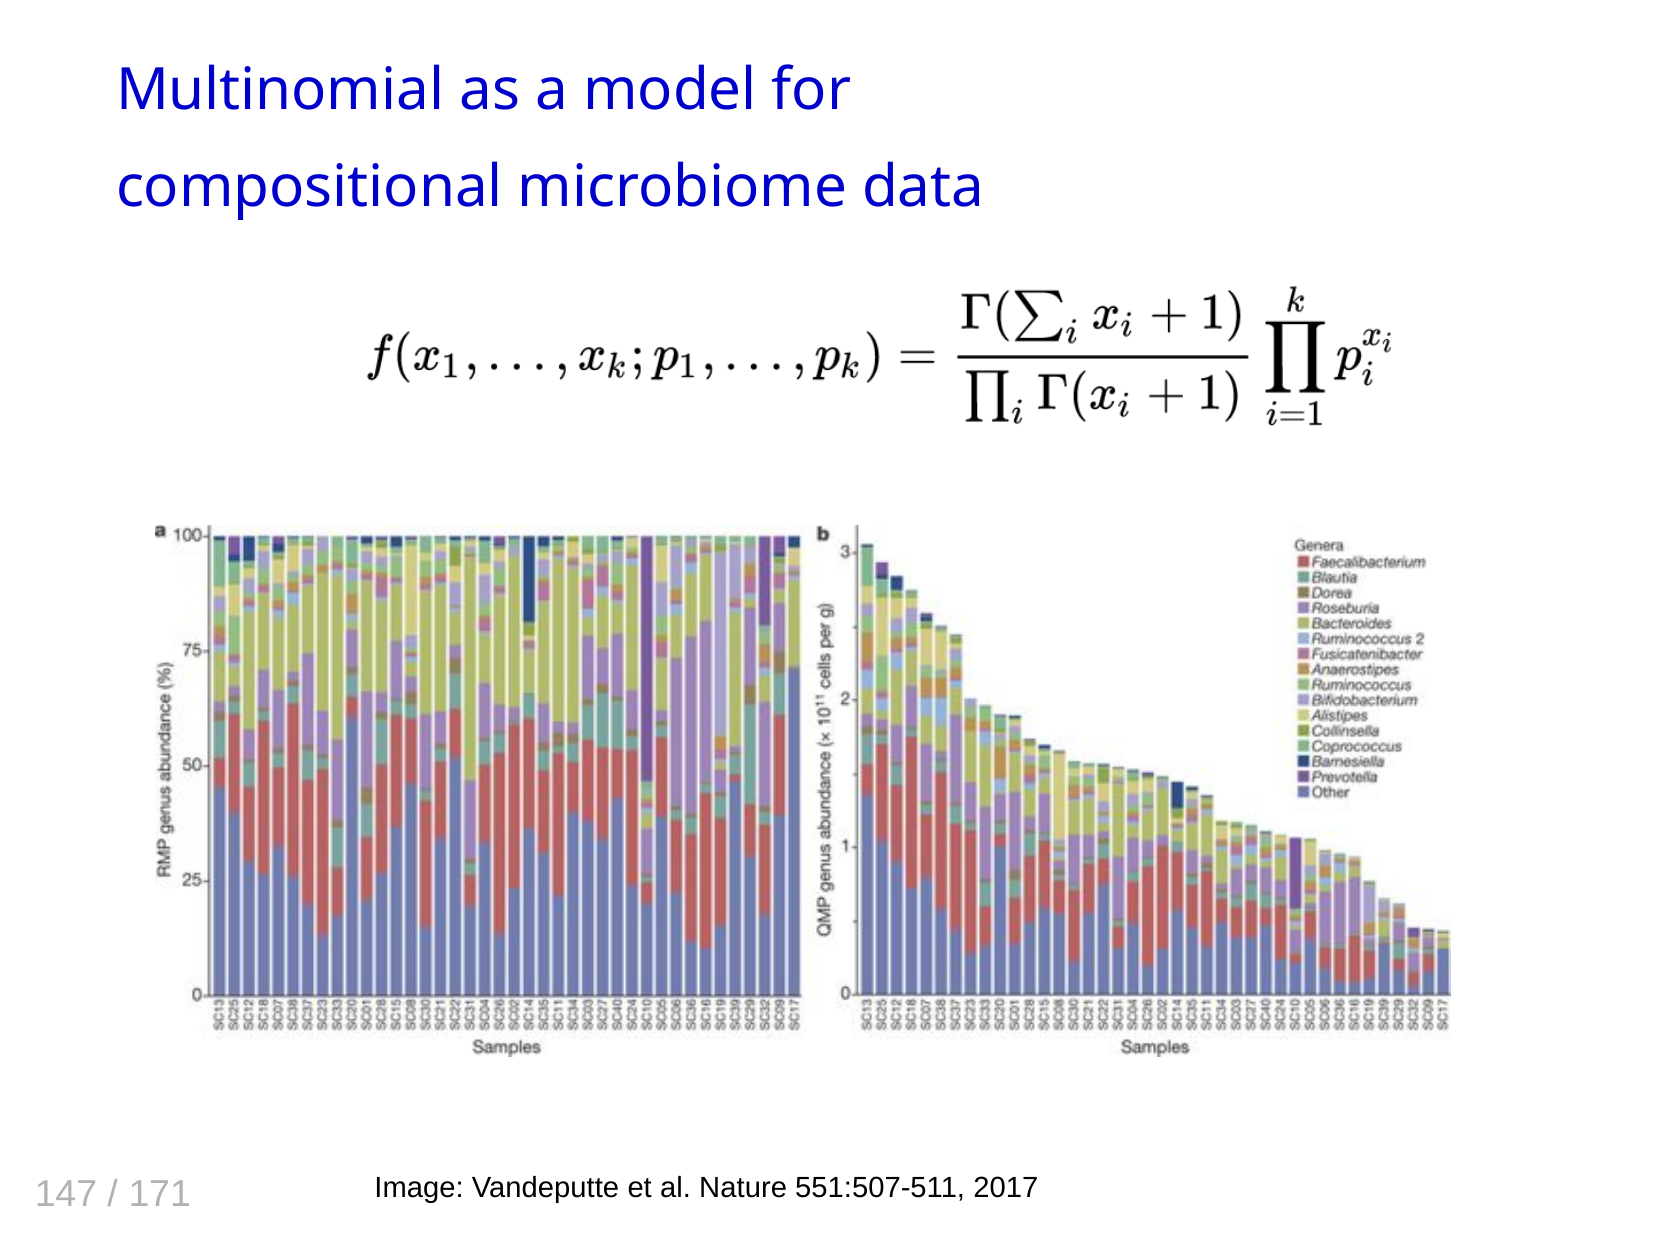

Multinomial as a model for
compositional microbiome data
Image: Vandeputte et al. Nature 551:507-511, 2017